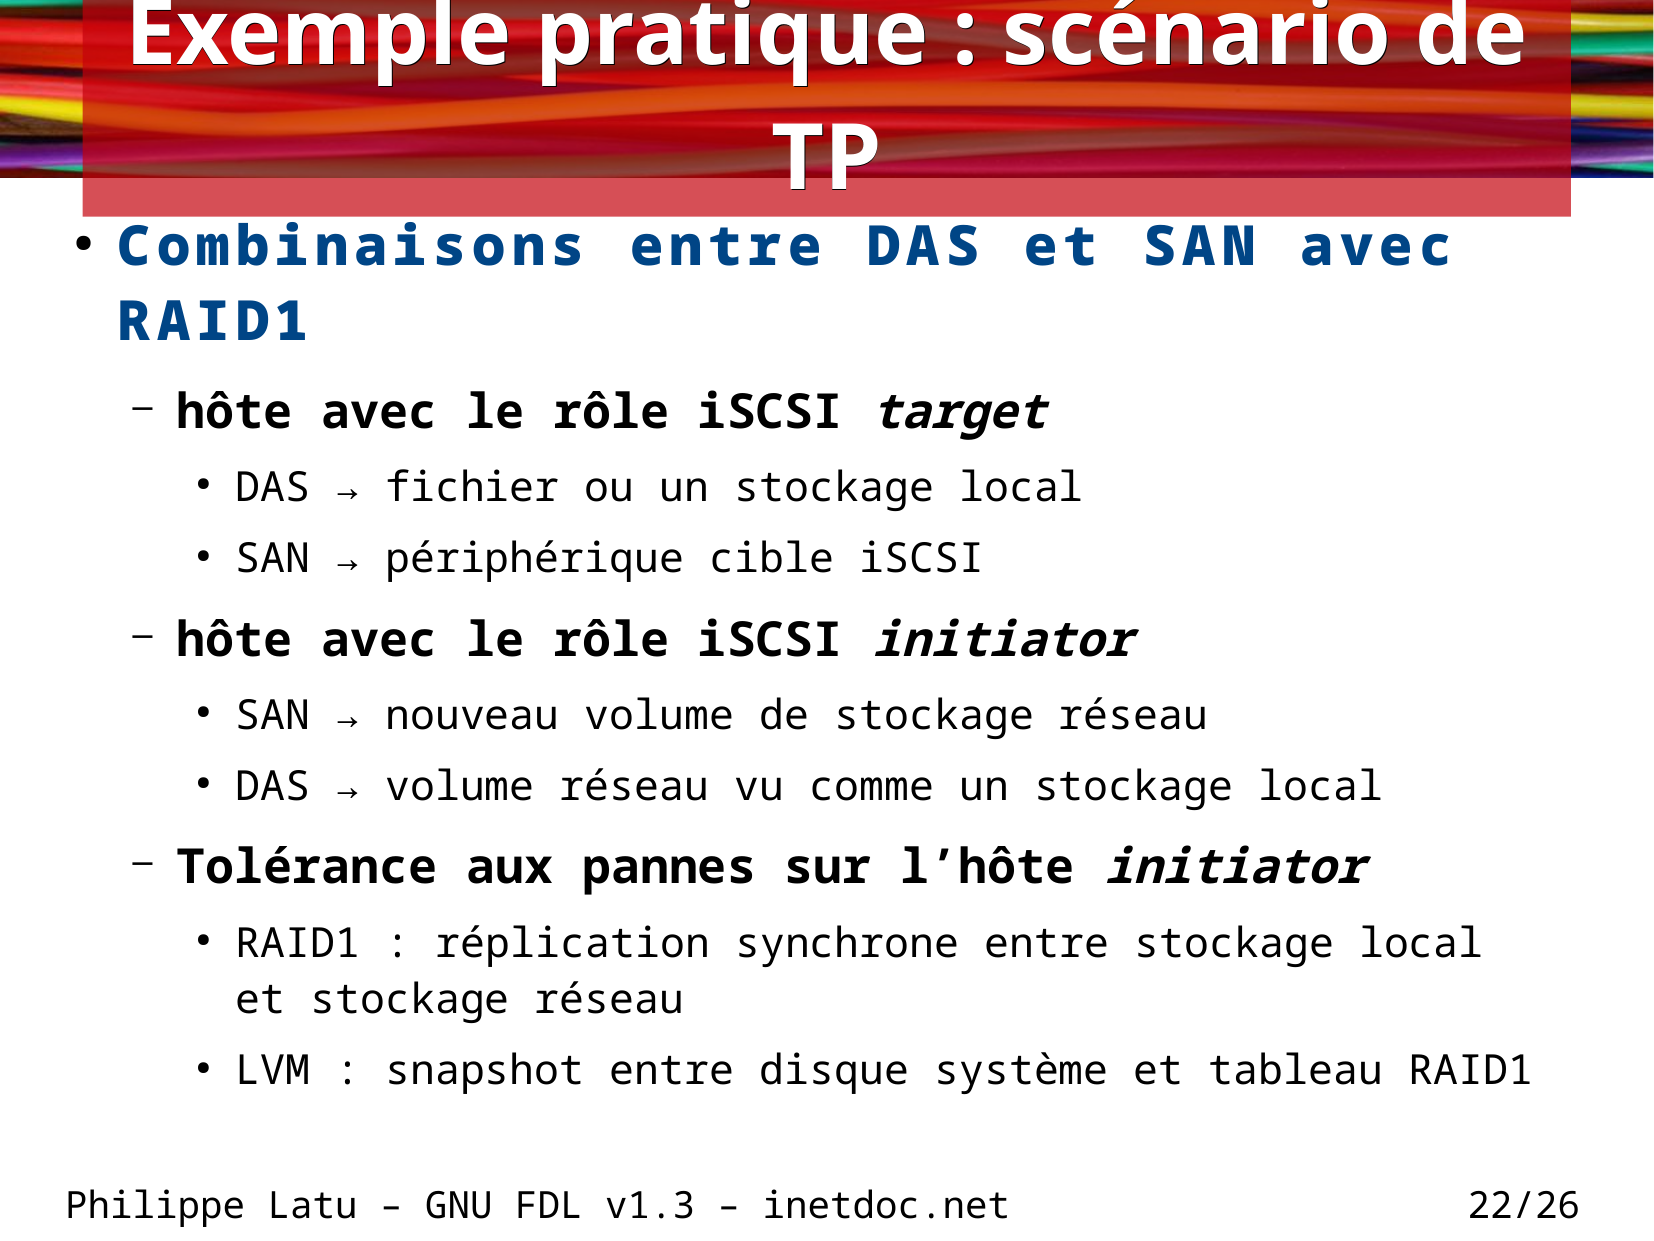

# Exemple pratique : scénario de TP
Combinaisons entre DAS et SAN avec RAID1
hôte avec le rôle iSCSI target
DAS → fichier ou un stockage local
SAN → périphérique cible iSCSI
hôte avec le rôle iSCSI initiator
SAN → nouveau volume de stockage réseau
DAS → volume réseau vu comme un stockage local
Tolérance aux pannes sur l’hôte initiator
RAID1 : réplication synchrone entre stockage local et stockage réseau
LVM : snapshot entre disque système et tableau RAID1
Philippe Latu – GNU FDL v1.3 – inetdoc.net /26